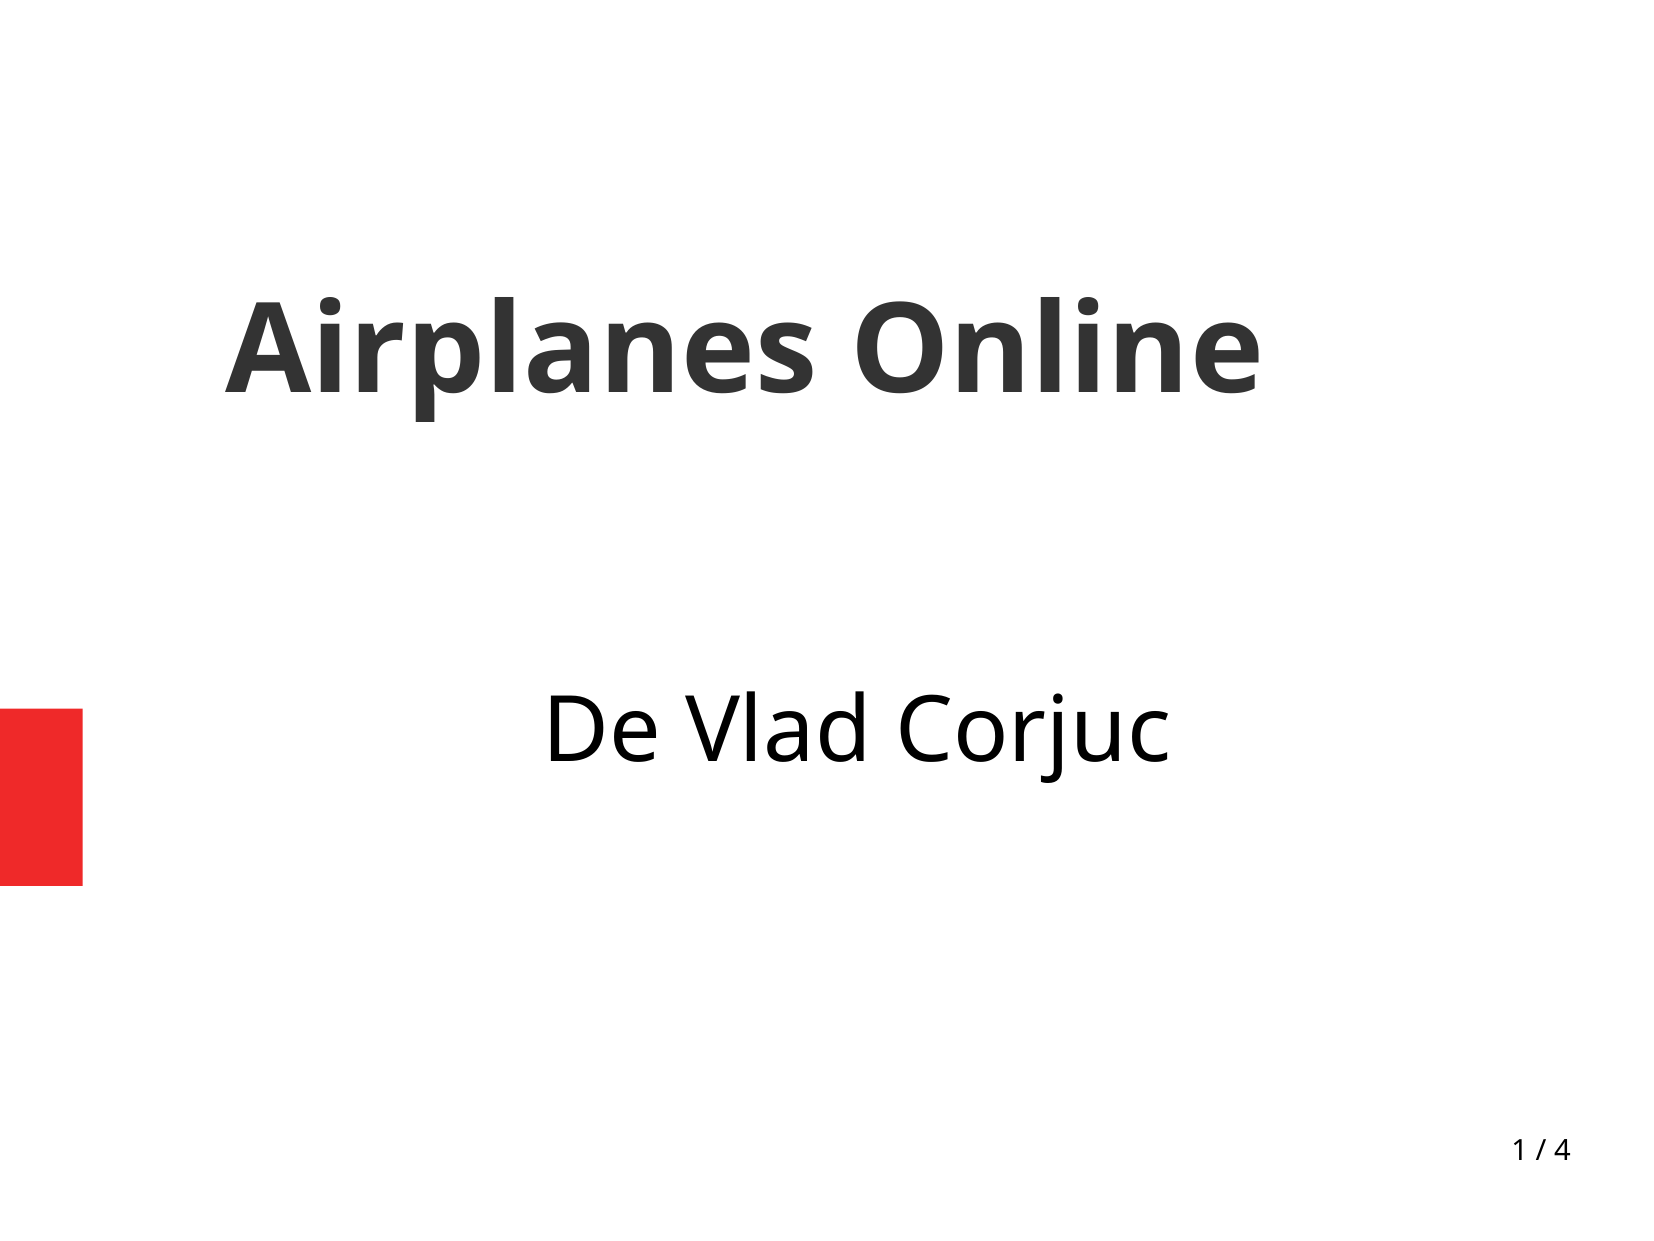

# Airplanes Online
De Vlad Corjuc
1